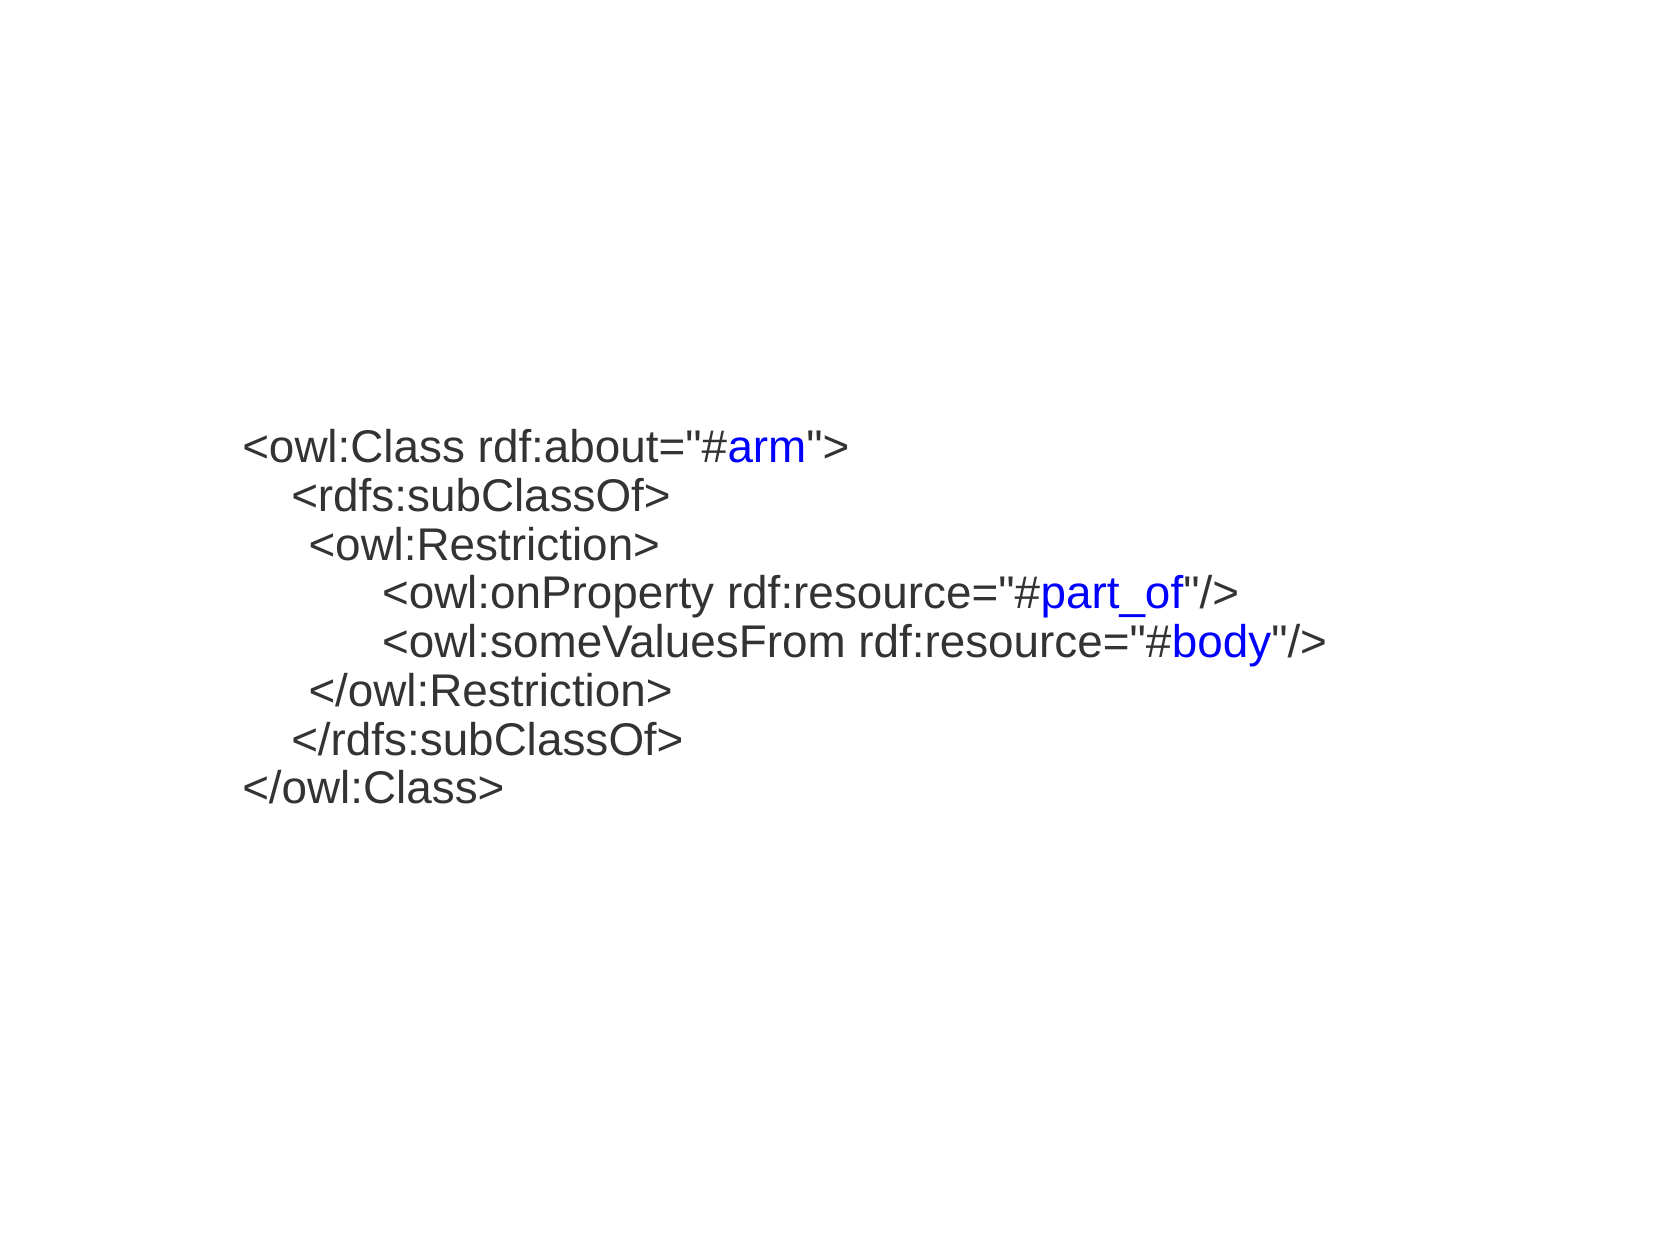

<owl:Class rdf:about="#arm">
	<rdfs:subClassOf>
		<owl:Restriction>
			<owl:onProperty rdf:resource="#part_of"/>
			<owl:someValuesFrom rdf:resource="#body"/>
		</owl:Restriction>
	</rdfs:subClassOf>
</owl:Class>